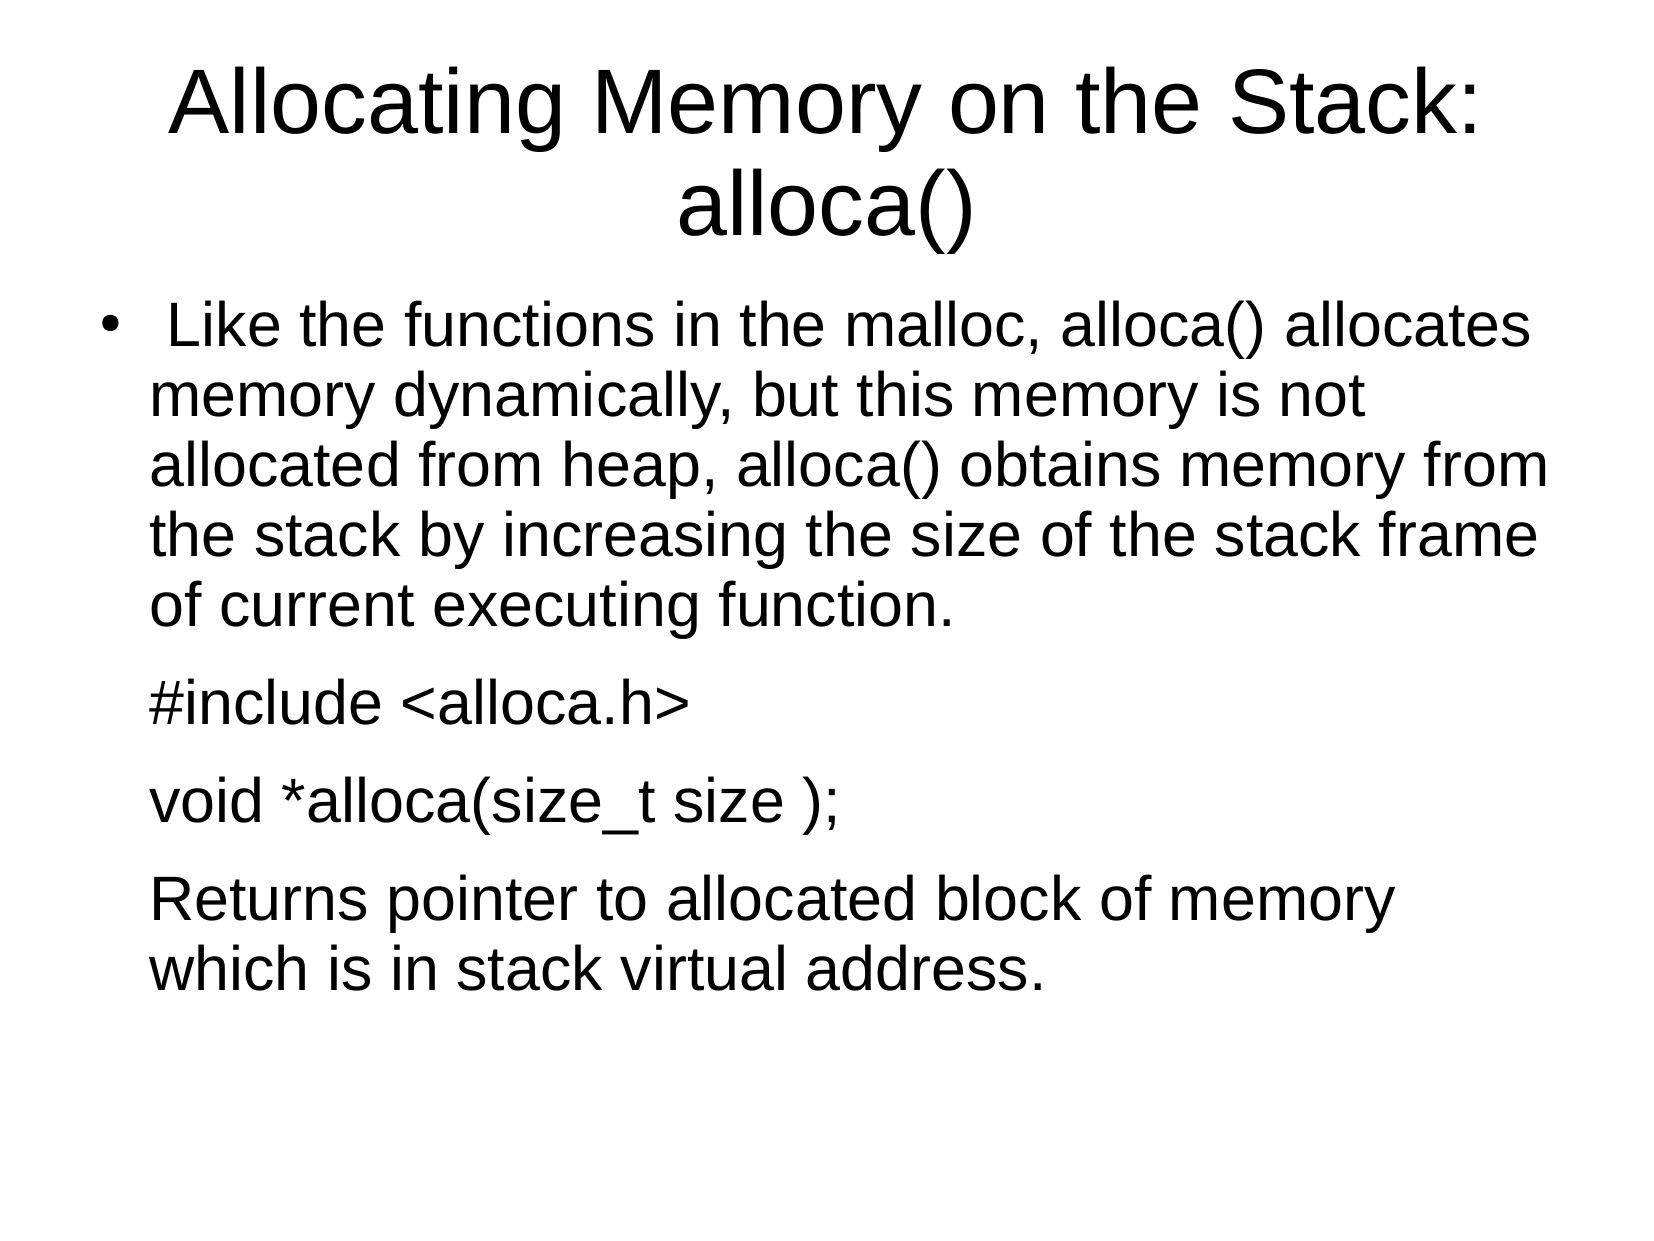

# Allocating Memory on the Stack: alloca()
 Like the functions in the malloc, alloca() allocates memory dynamically, but this memory is not allocated from heap, alloca() obtains memory from the stack by increasing the size of the stack frame of current executing function.
#include <alloca.h>
void *alloca(size_t size );
Returns pointer to allocated block of memory which is in stack virtual address.